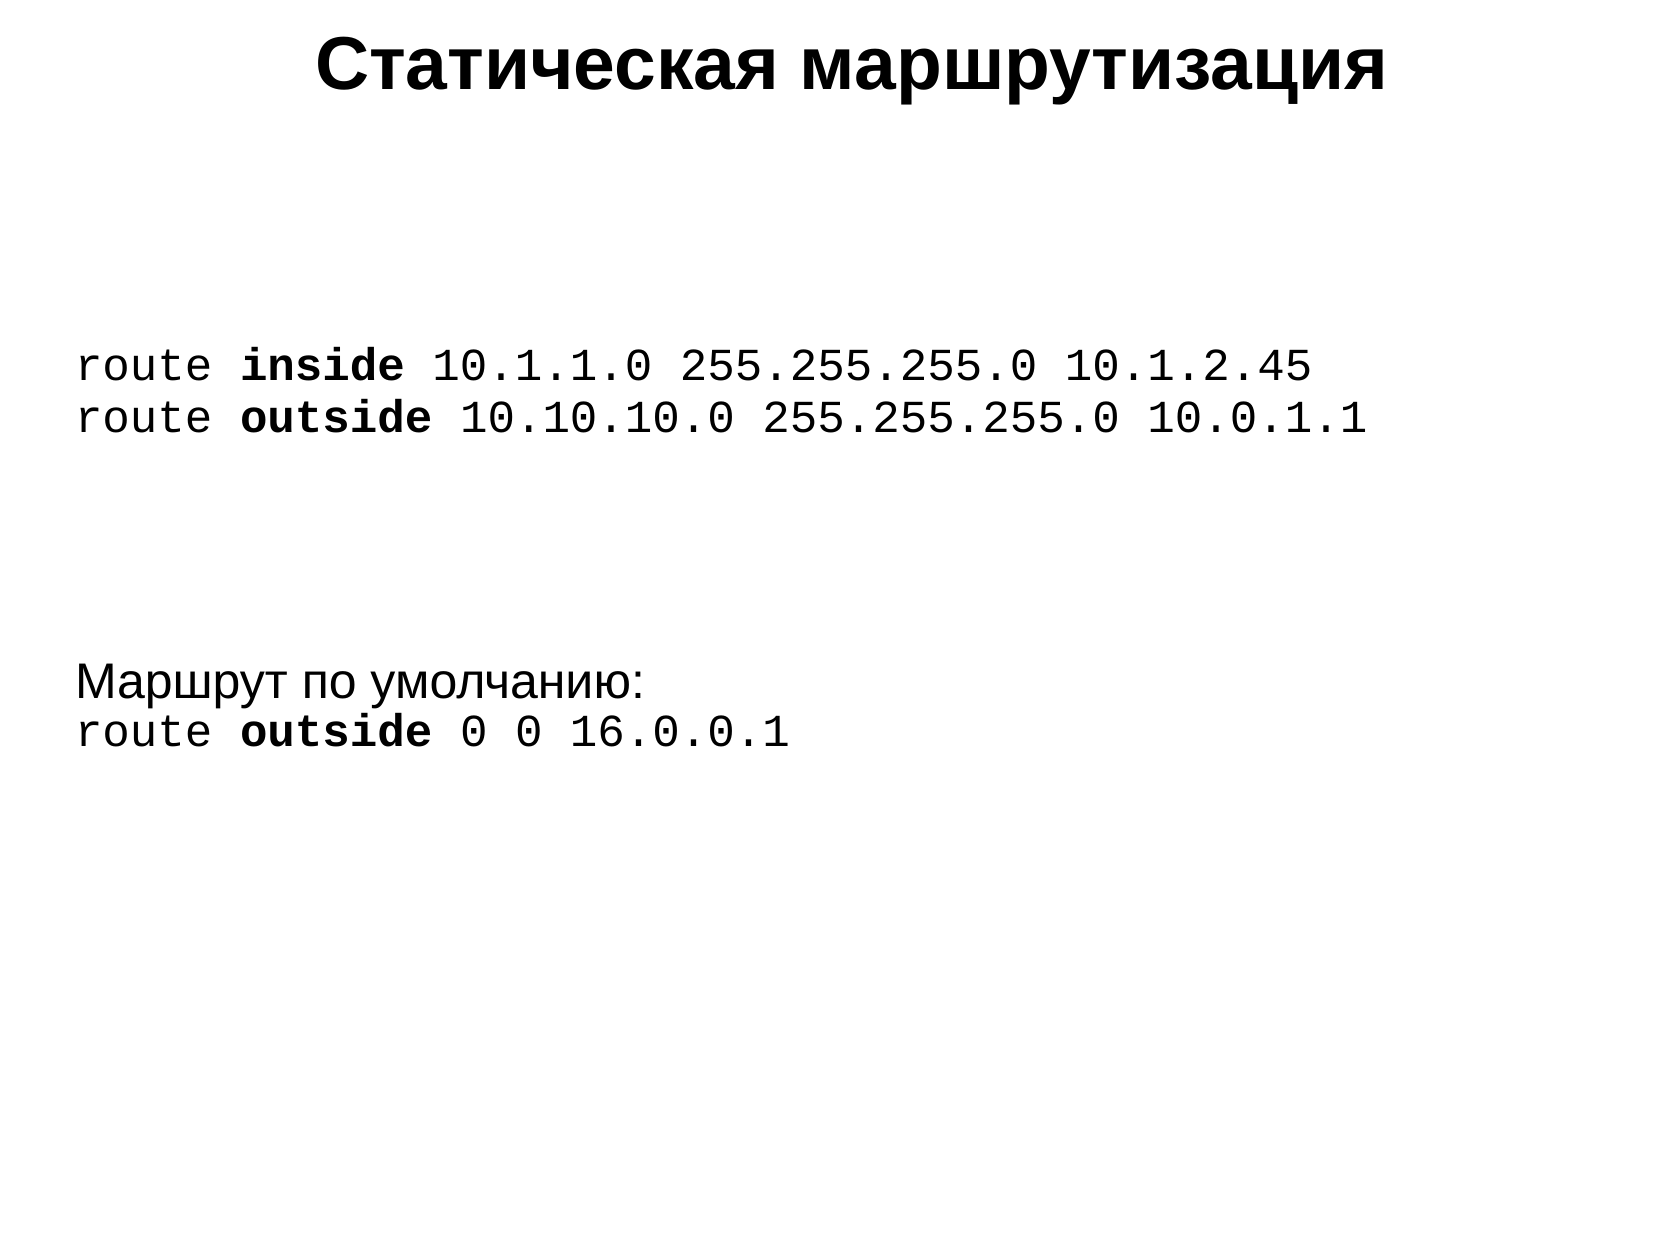

Статическая маршрутизация
# route inside 10.1.1.0 255.255.255.0 10.1.2.45
route outside 10.10.10.0 255.255.255.0 10.0.1.1
Маршрут по умолчанию:
route outside 0 0 16.0.0.1